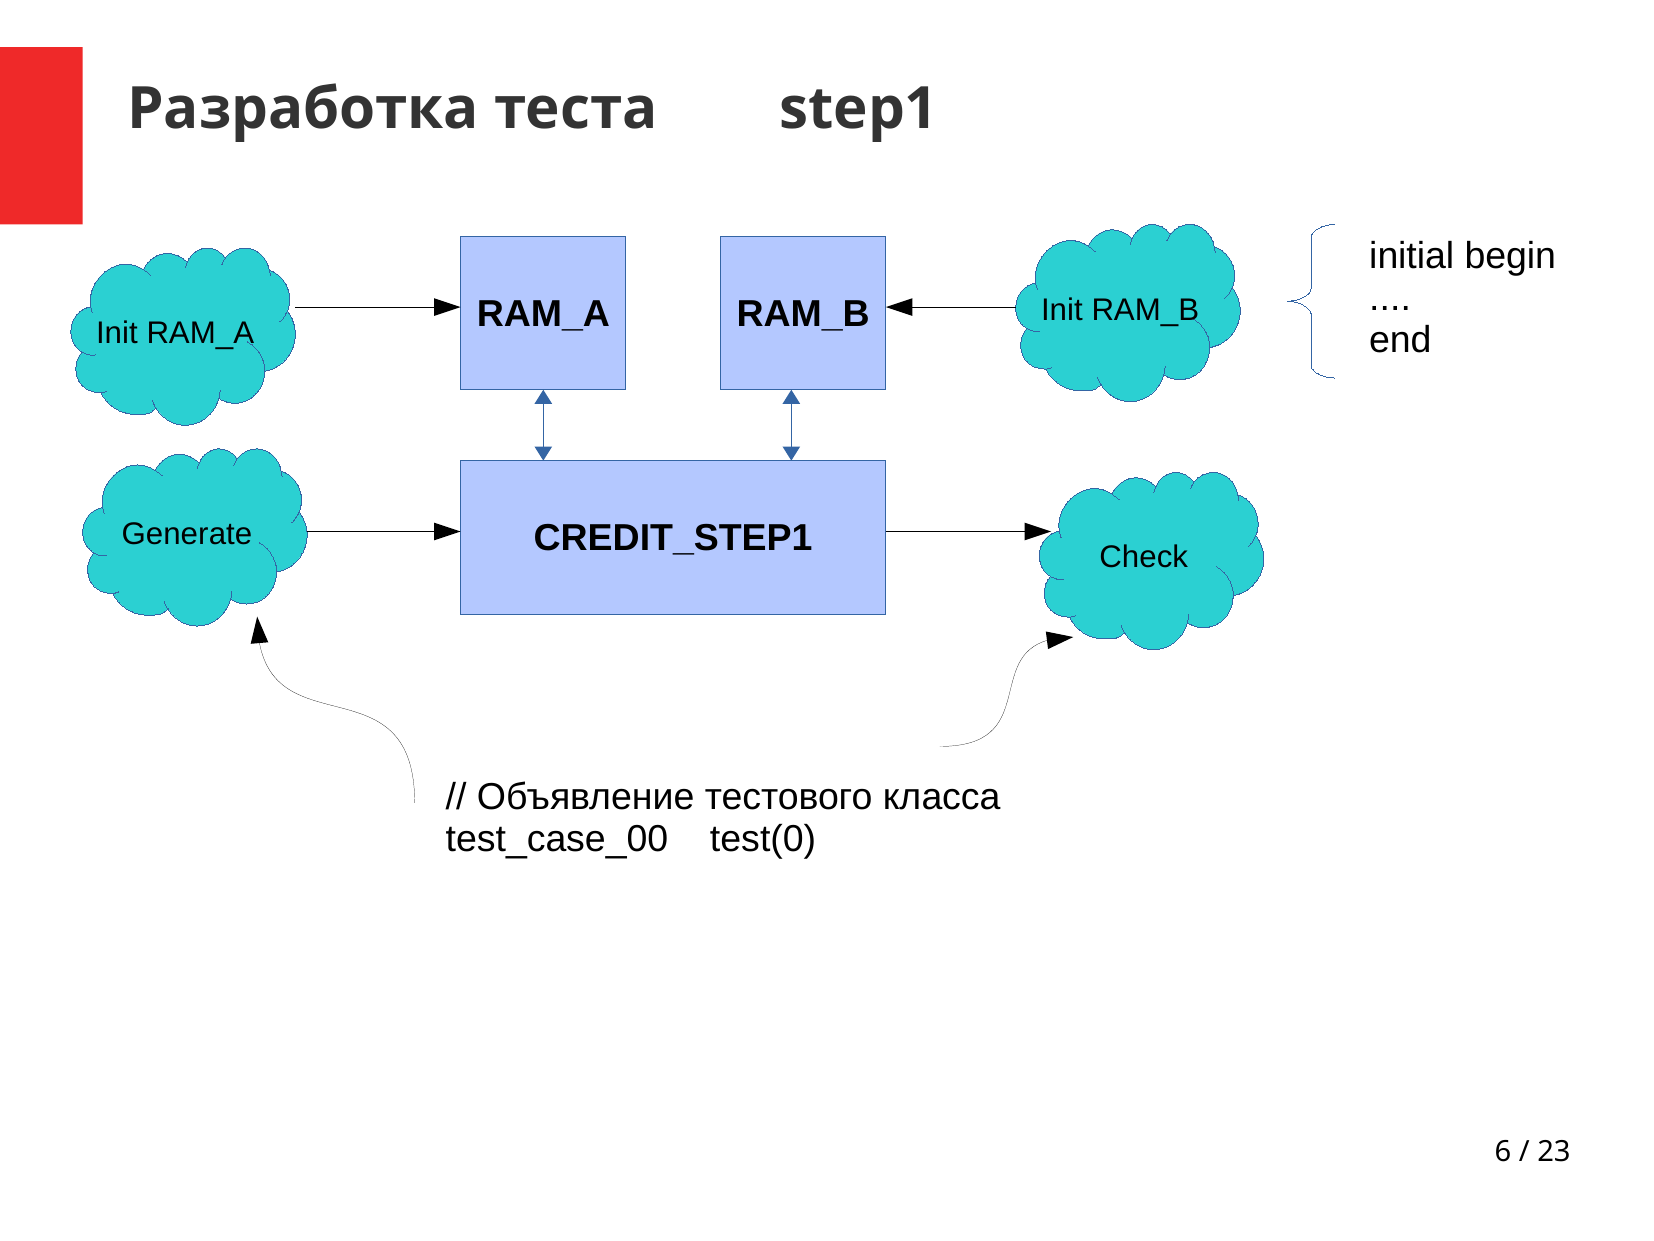

# Разработка теста step1
Init RAM_B
initial begin
....
end
RAM_A
RAM_B
Init RAM_A
Generate
CREDIT_STEP1
Check
// Объявление тестового класса
test_case_00 test(0)
6